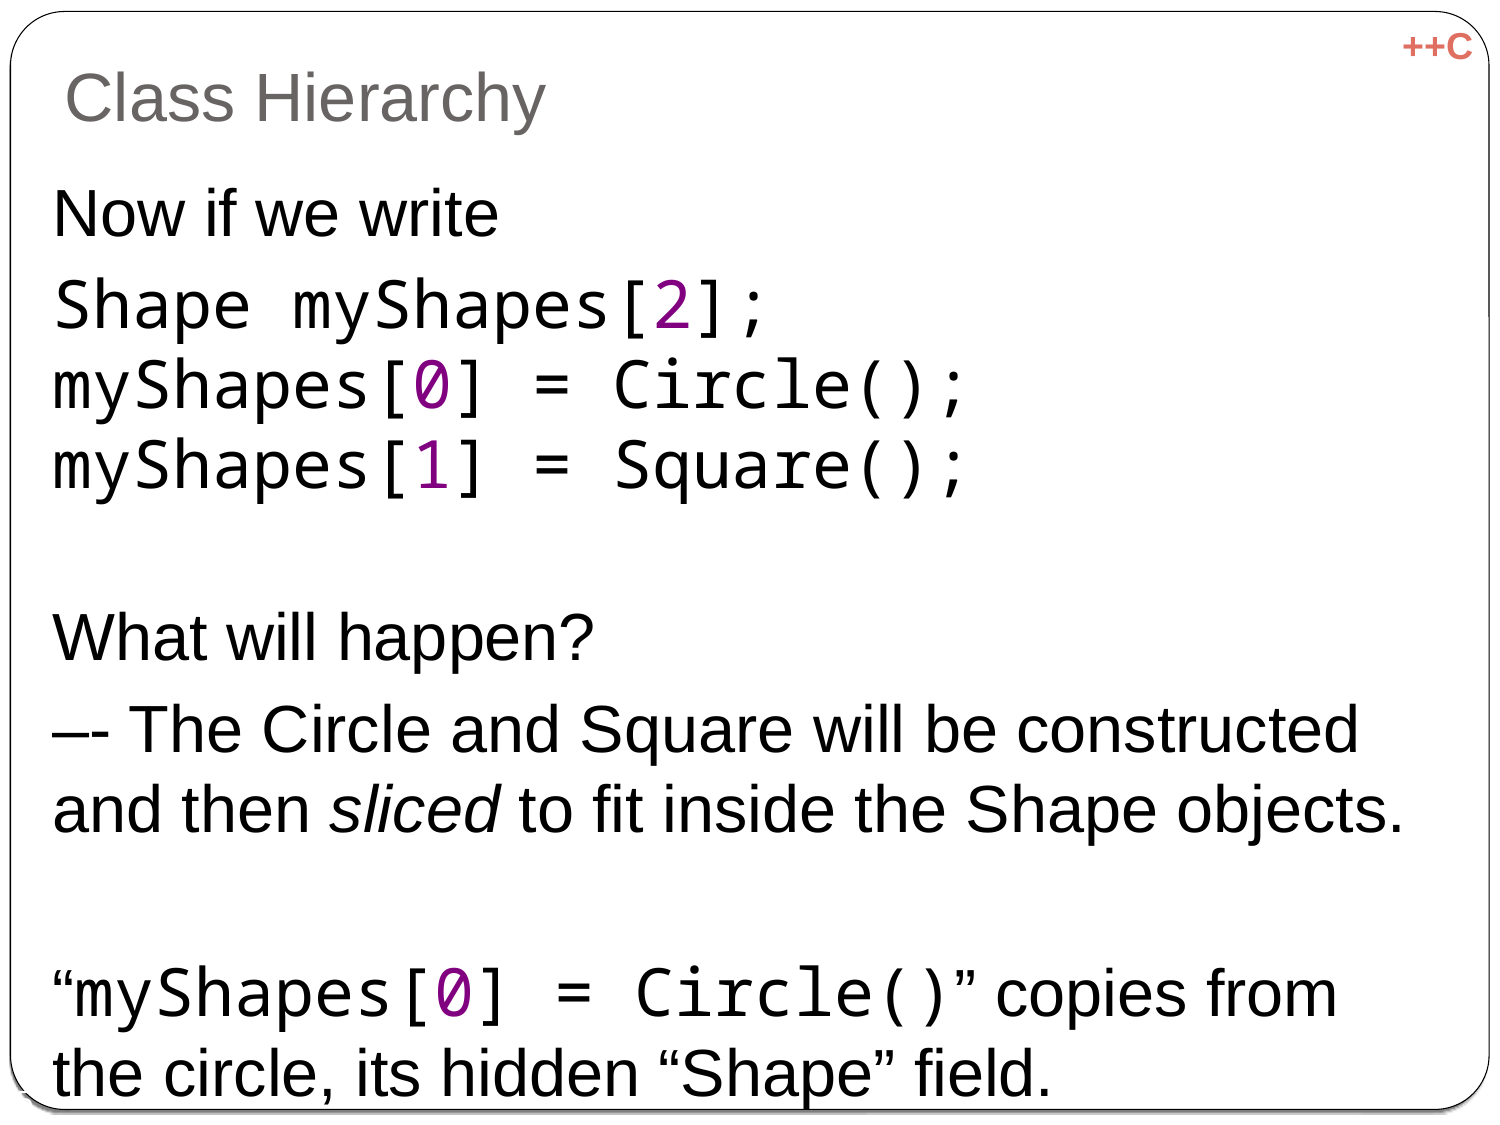

# Class Hierarchy
Now if we write
Shape myShapes[2];
myShapes[0] = Circle();
myShapes[1] = Square();
What will happen?
–- The Circle and Square will be constructed and then sliced to fit inside the Shape objects.
“myShapes[0] = Circle()” copies from the circle, its hidden “Shape” field.